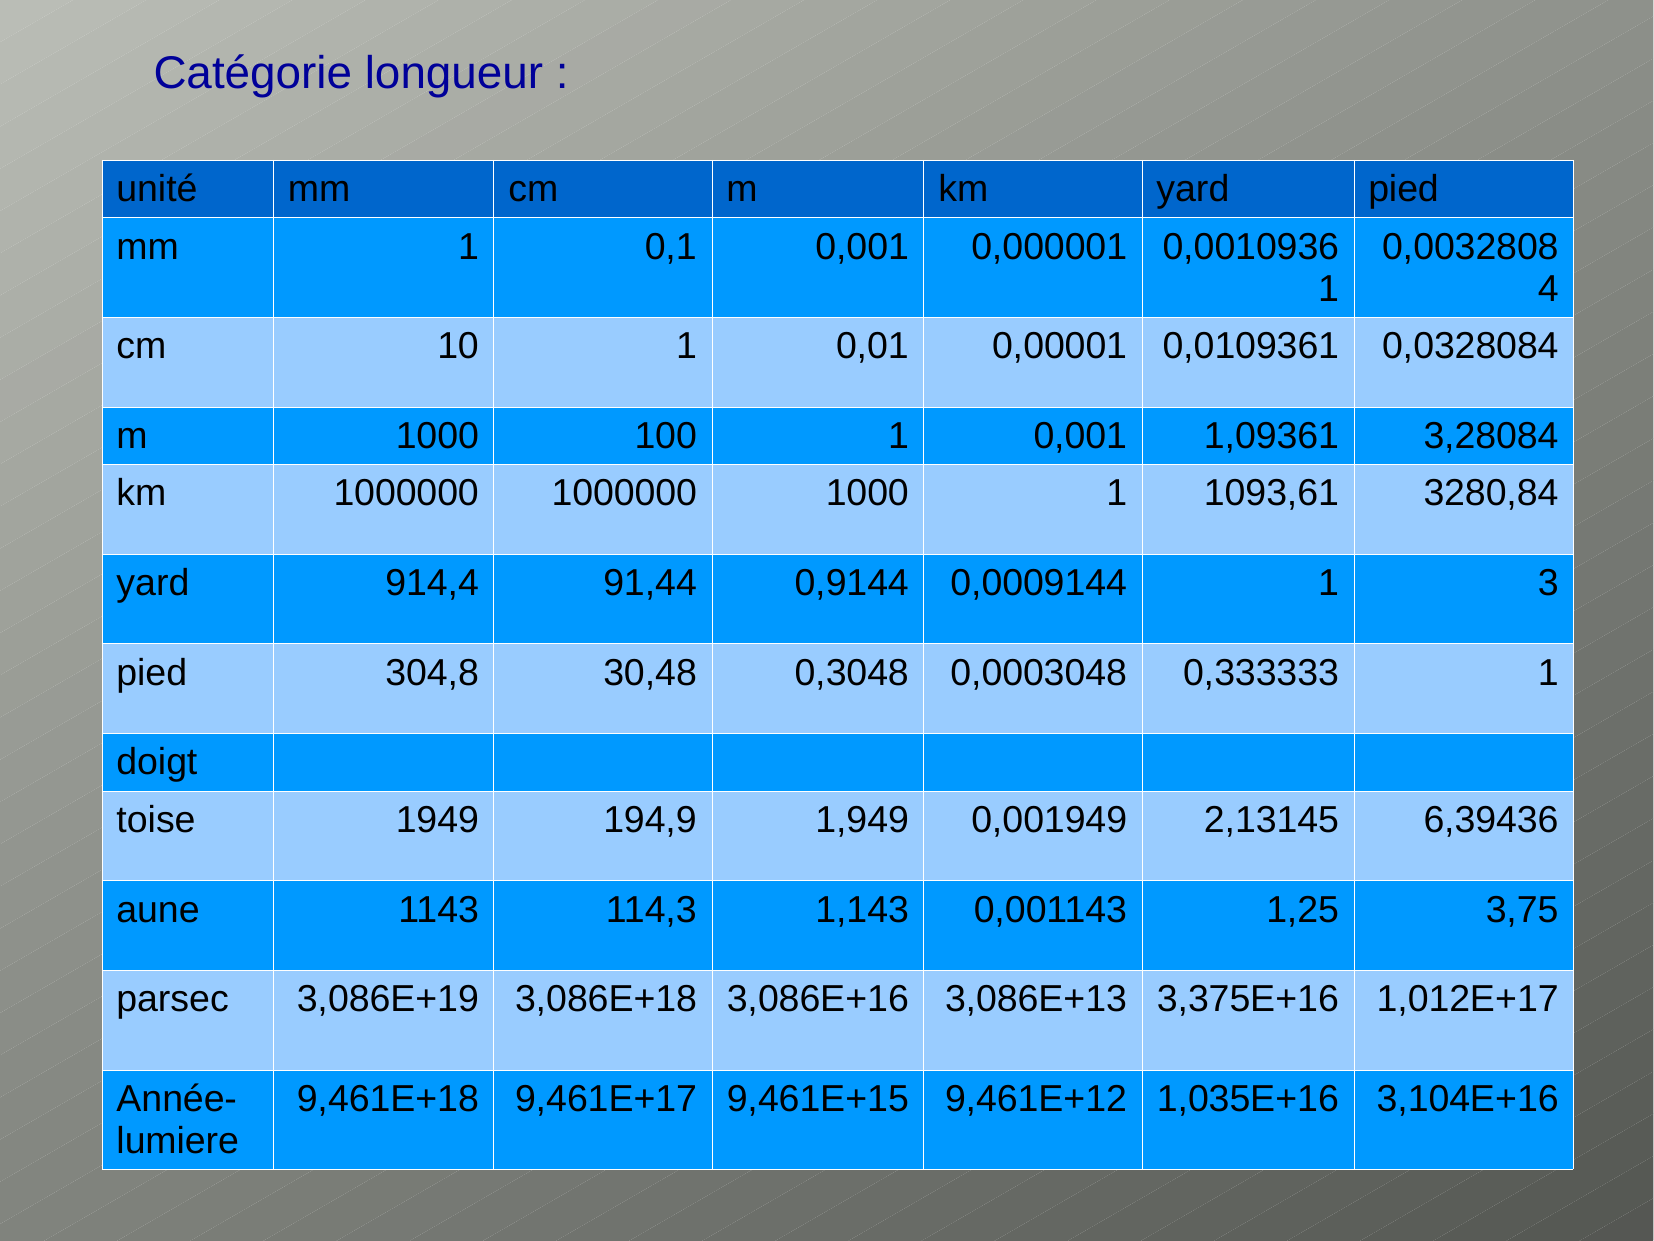

# Catégorie longueur :
| unité | mm | cm | m | km | yard | pied |
| --- | --- | --- | --- | --- | --- | --- |
| mm | 1 | 0,1 | 0,001 | 0,000001 | 0,00109361 | 0,00328084 |
| cm | 10 | 1 | 0,01 | 0,00001 | 0,0109361 | 0,0328084 |
| m | 1000 | 100 | 1 | 0,001 | 1,09361 | 3,28084 |
| km | 1000000 | 1000000 | 1000 | 1 | 1093,61 | 3280,84 |
| yard | 914,4 | 91,44 | 0,9144 | 0,0009144 | 1 | 3 |
| pied | 304,8 | 30,48 | 0,3048 | 0,0003048 | 0,333333 | 1 |
| doigt | | | | | | |
| toise | 1949 | 194,9 | 1,949 | 0,001949 | 2,13145 | 6,39436 |
| aune | 1143 | 114,3 | 1,143 | 0,001143 | 1,25 | 3,75 |
| parsec | 3,086E+19 | 3,086E+18 | 3,086E+16 | 3,086E+13 | 3,375E+16 | 1,012E+17 |
| Année-lumiere | 9,461E+18 | 9,461E+17 | 9,461E+15 | 9,461E+12 | 1,035E+16 | 3,104E+16 |
Société bastien & christine and co
8